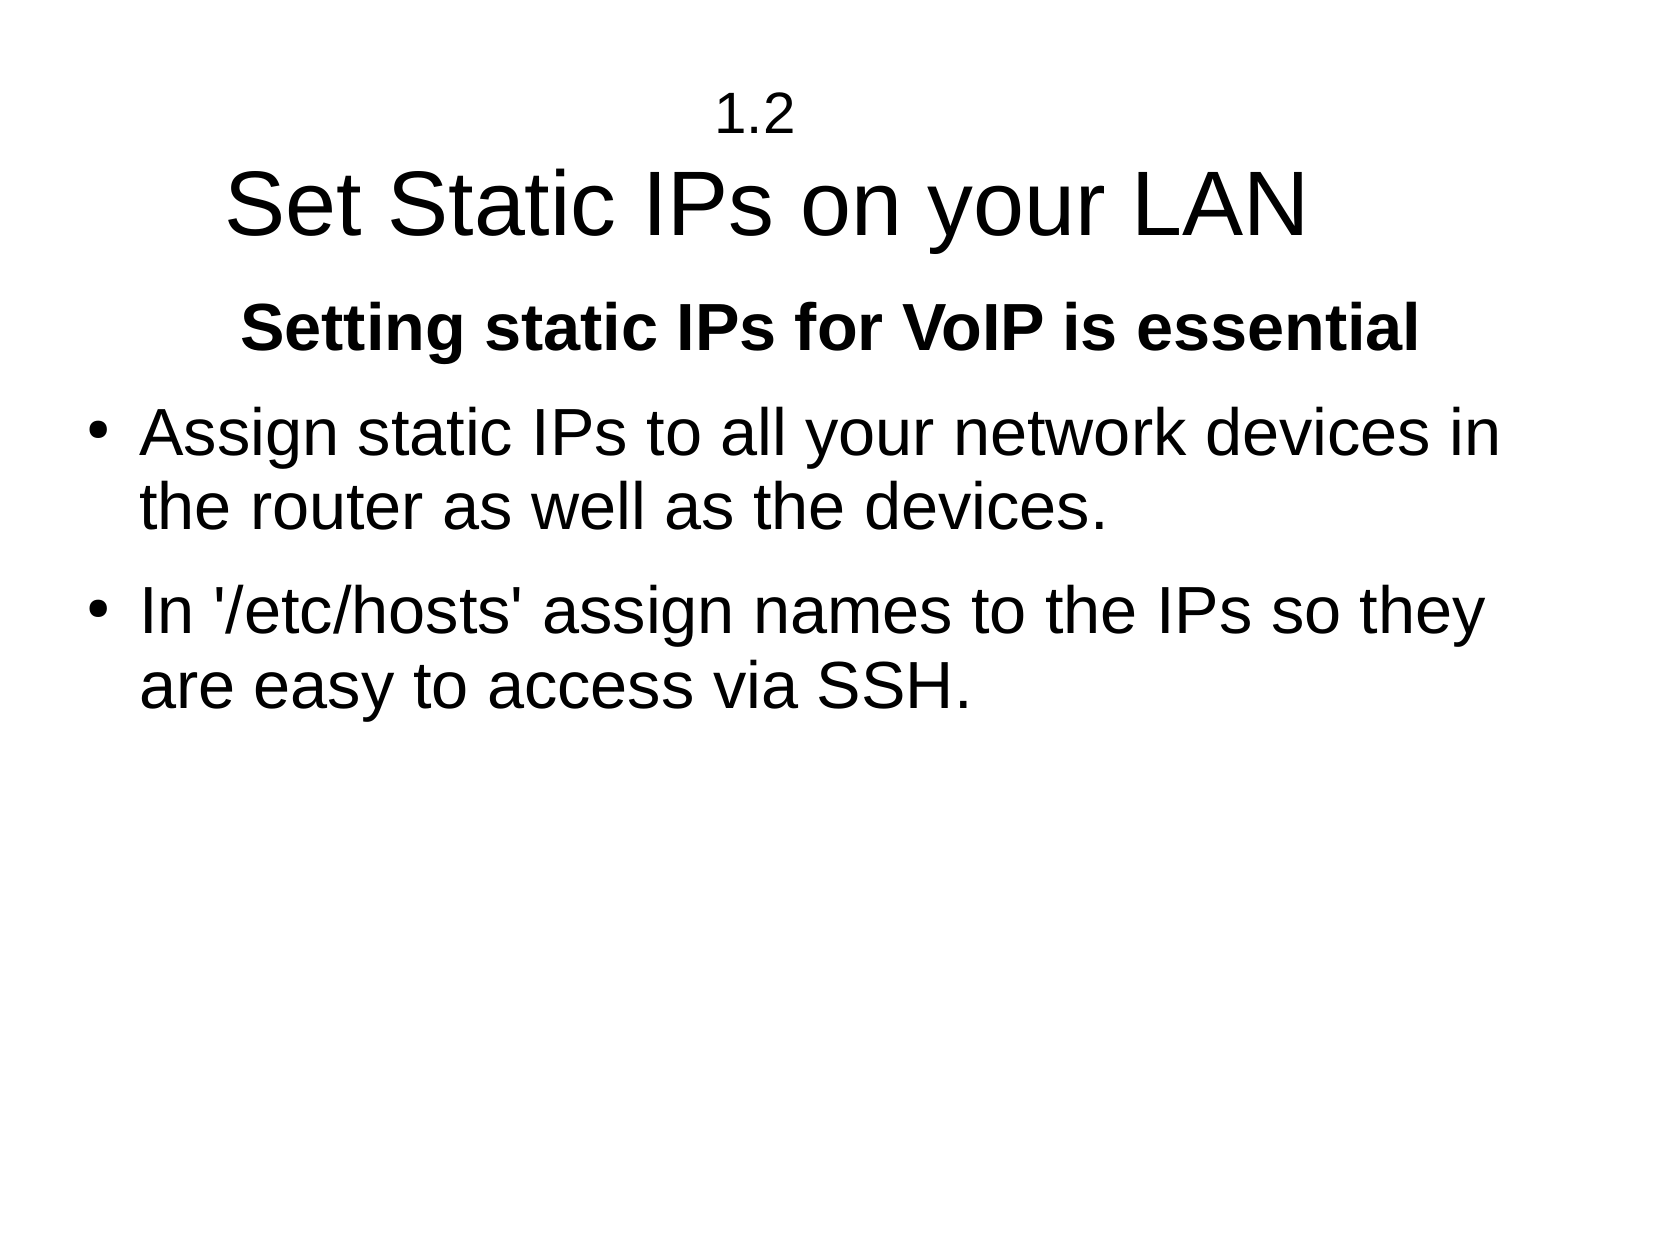

# 1.2 Set Static IPs on your LAN
Setting static IPs for VoIP is essential
Assign static IPs to all your network devices in the router as well as the devices.
In '/etc/hosts' assign names to the IPs so they are easy to access via SSH.